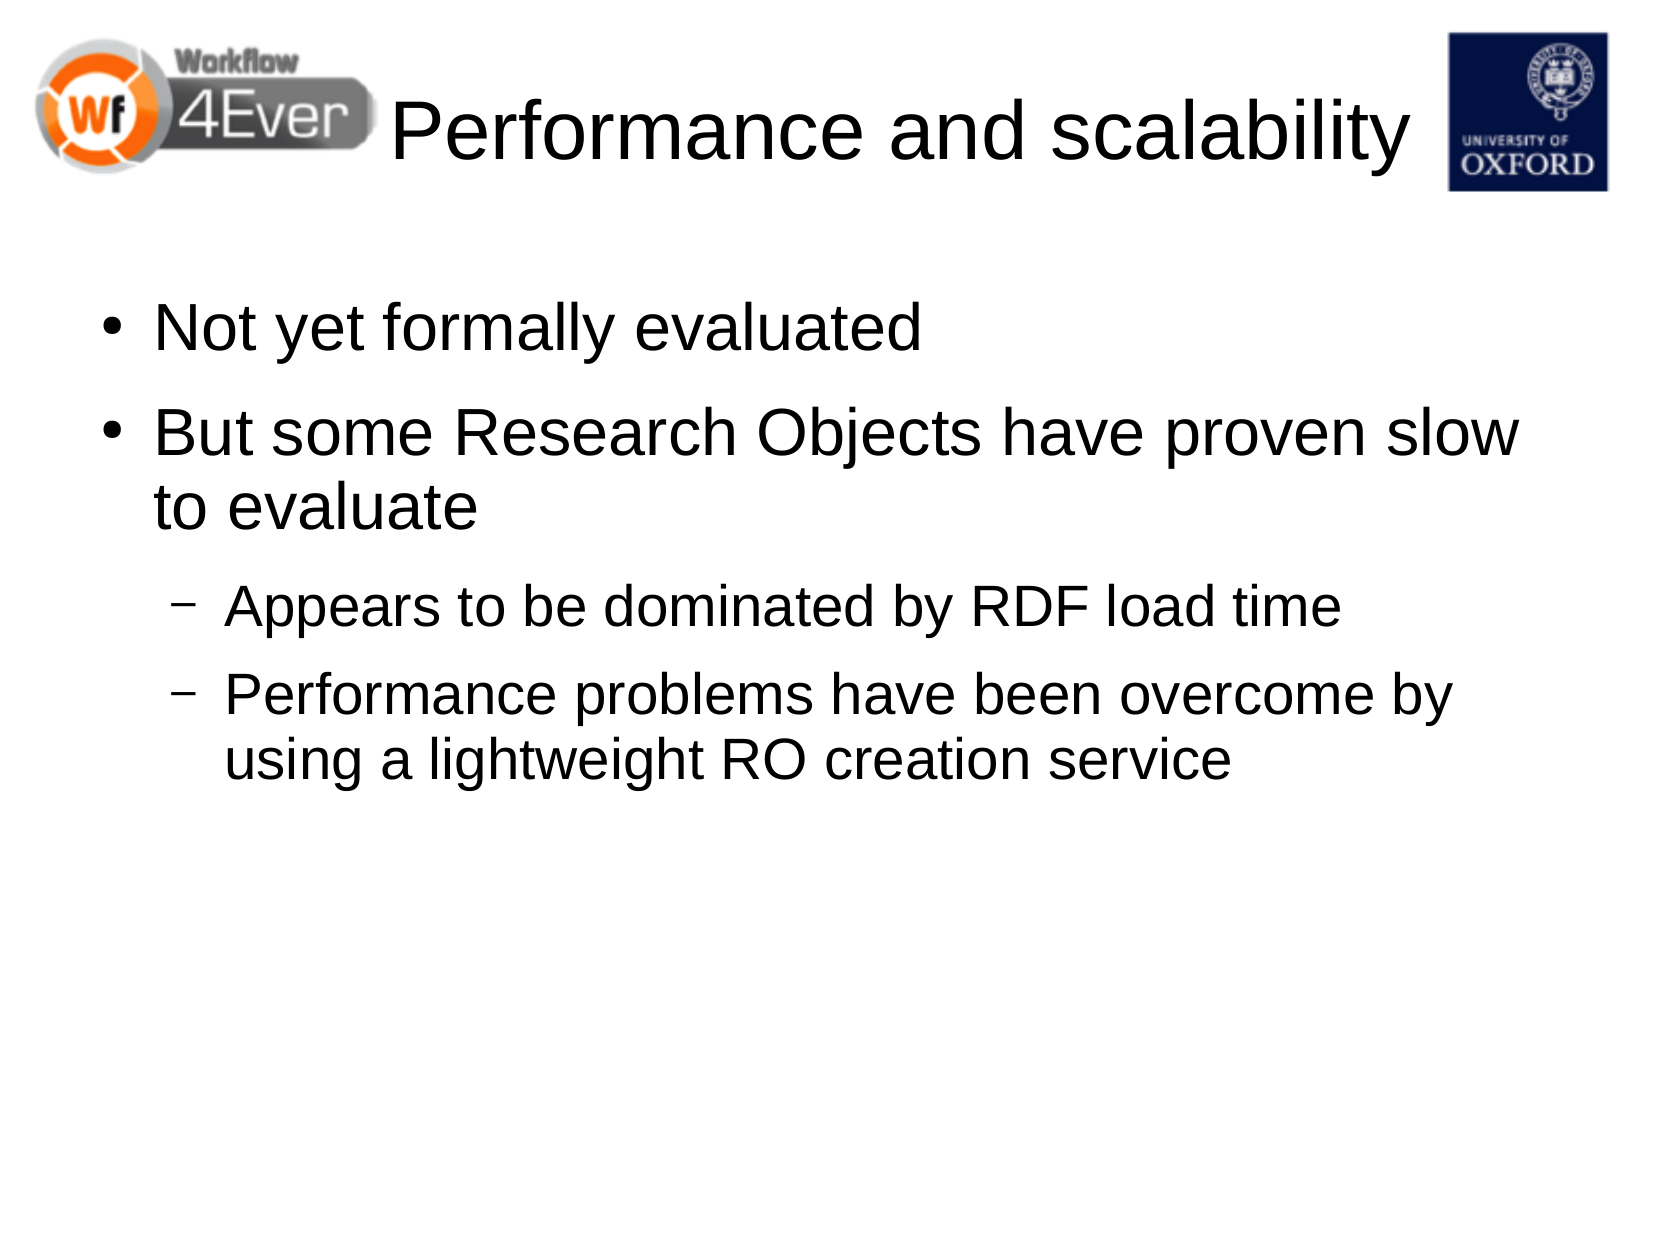

# Performance and scalability
Not yet formally evaluated
But some Research Objects have proven slow to evaluate
Appears to be dominated by RDF load time
Performance problems have been overcome by using a lightweight RO creation service